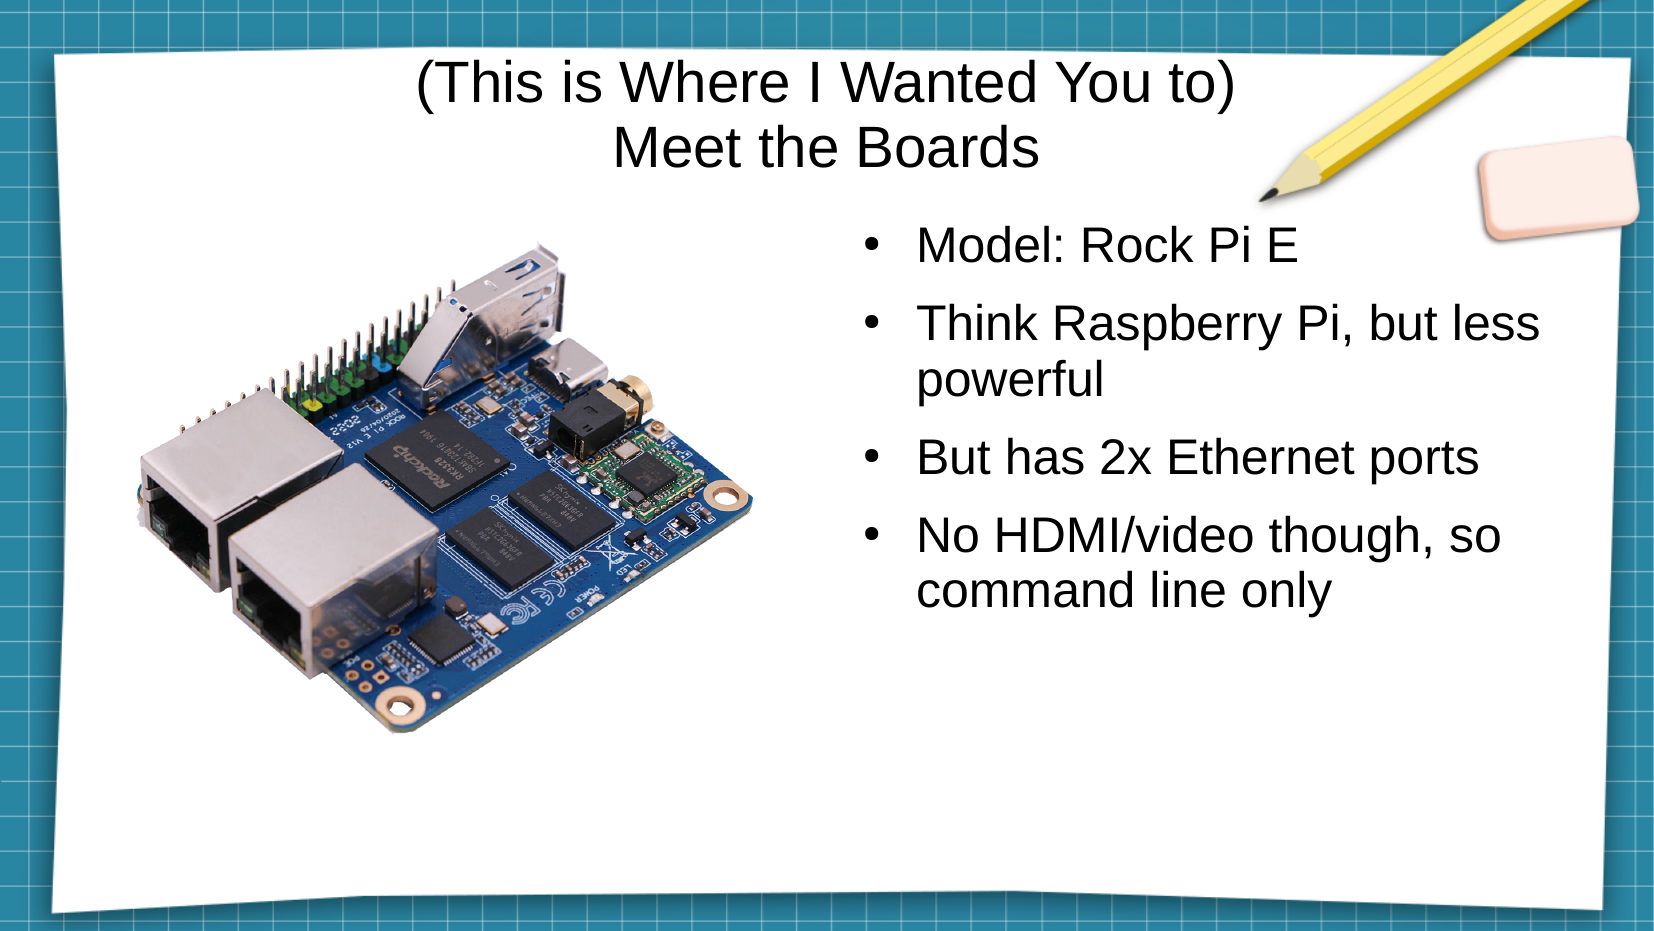

# (This is Where I Wanted You to) Meet the Boards
Model: Rock Pi E
Think Raspberry Pi, but less powerful
But has 2x Ethernet ports
No HDMI/video though, so command line only